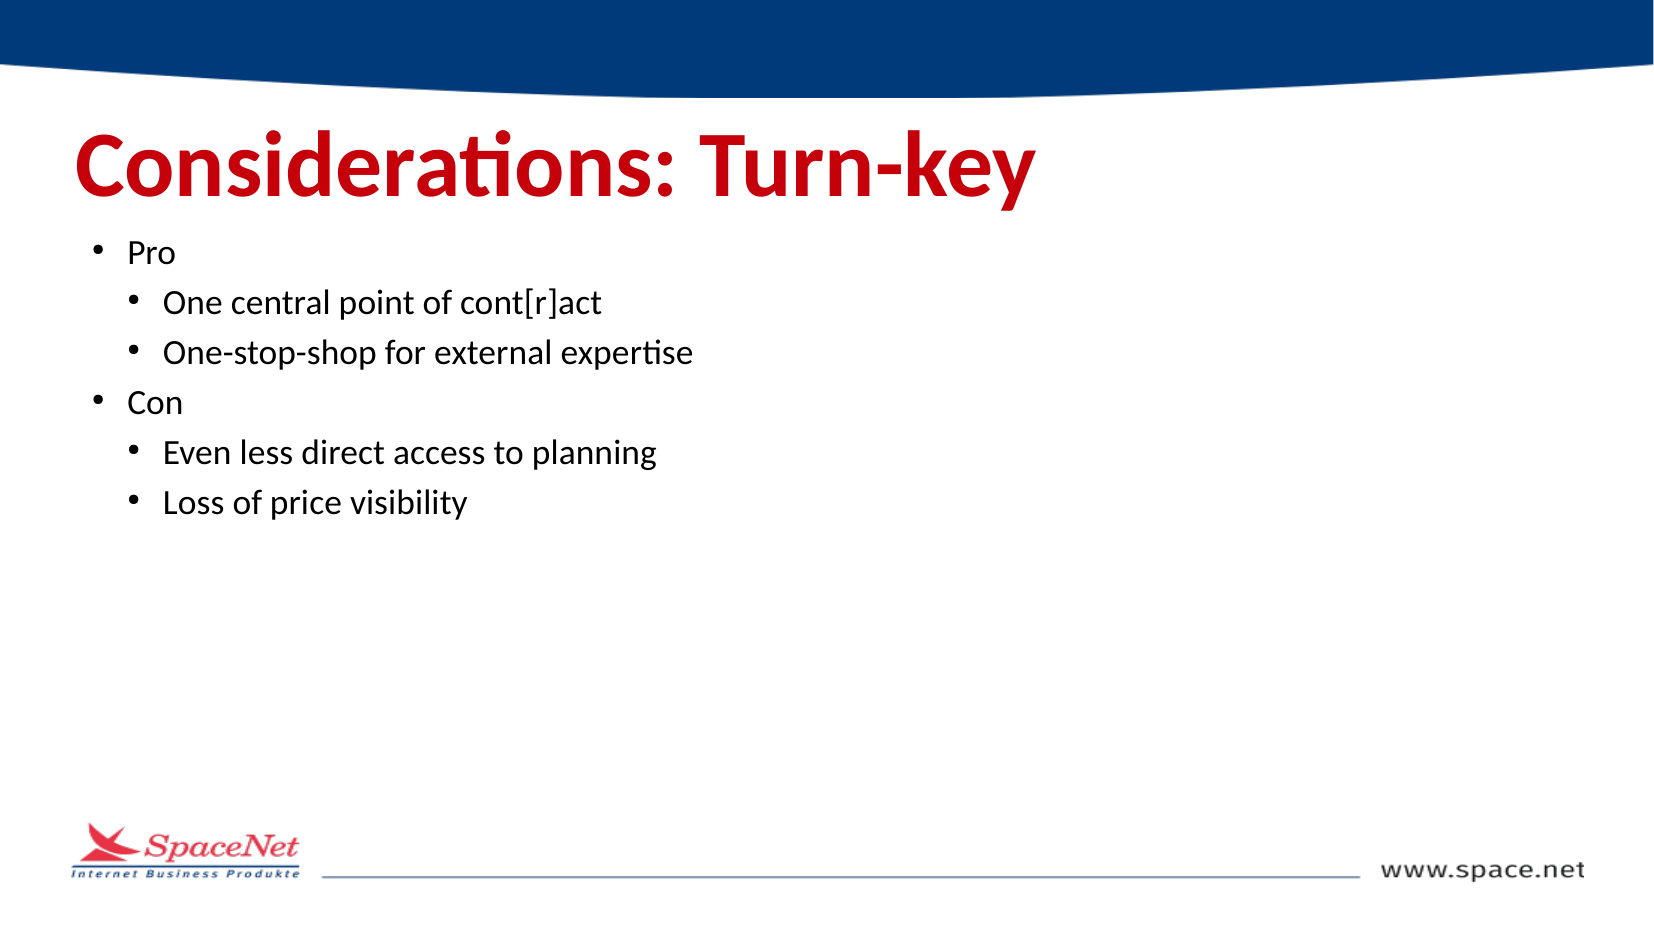

Considerations: Turn-key
Pro
One central point of cont[r]act
One-stop-shop for external expertise
Con
Even less direct access to planning
Loss of price visibility